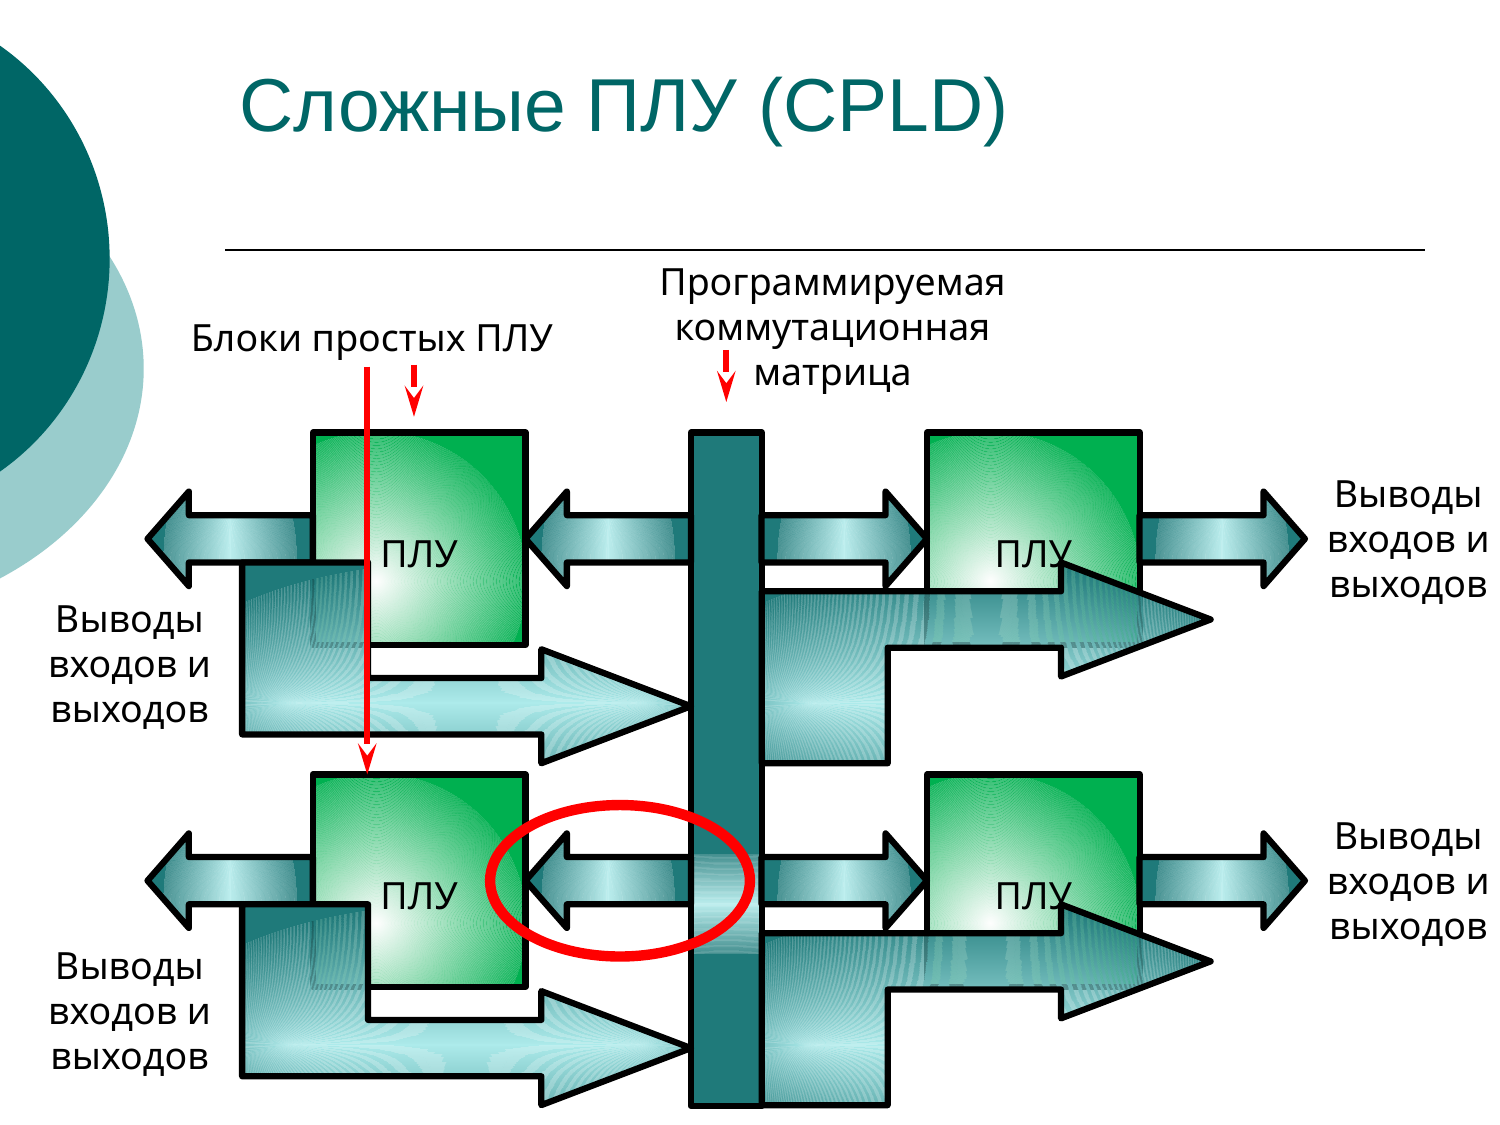

# Сложные ПЛУ (CPLD)
Программируемая коммутационная матрица
Блоки простых ПЛУ
ПЛУ
ПЛУ
Выводы входов и выходов
Выводы входов и выходов
ПЛУ
ПЛУ
Выводы входов и выходов
Выводы входов и выходов